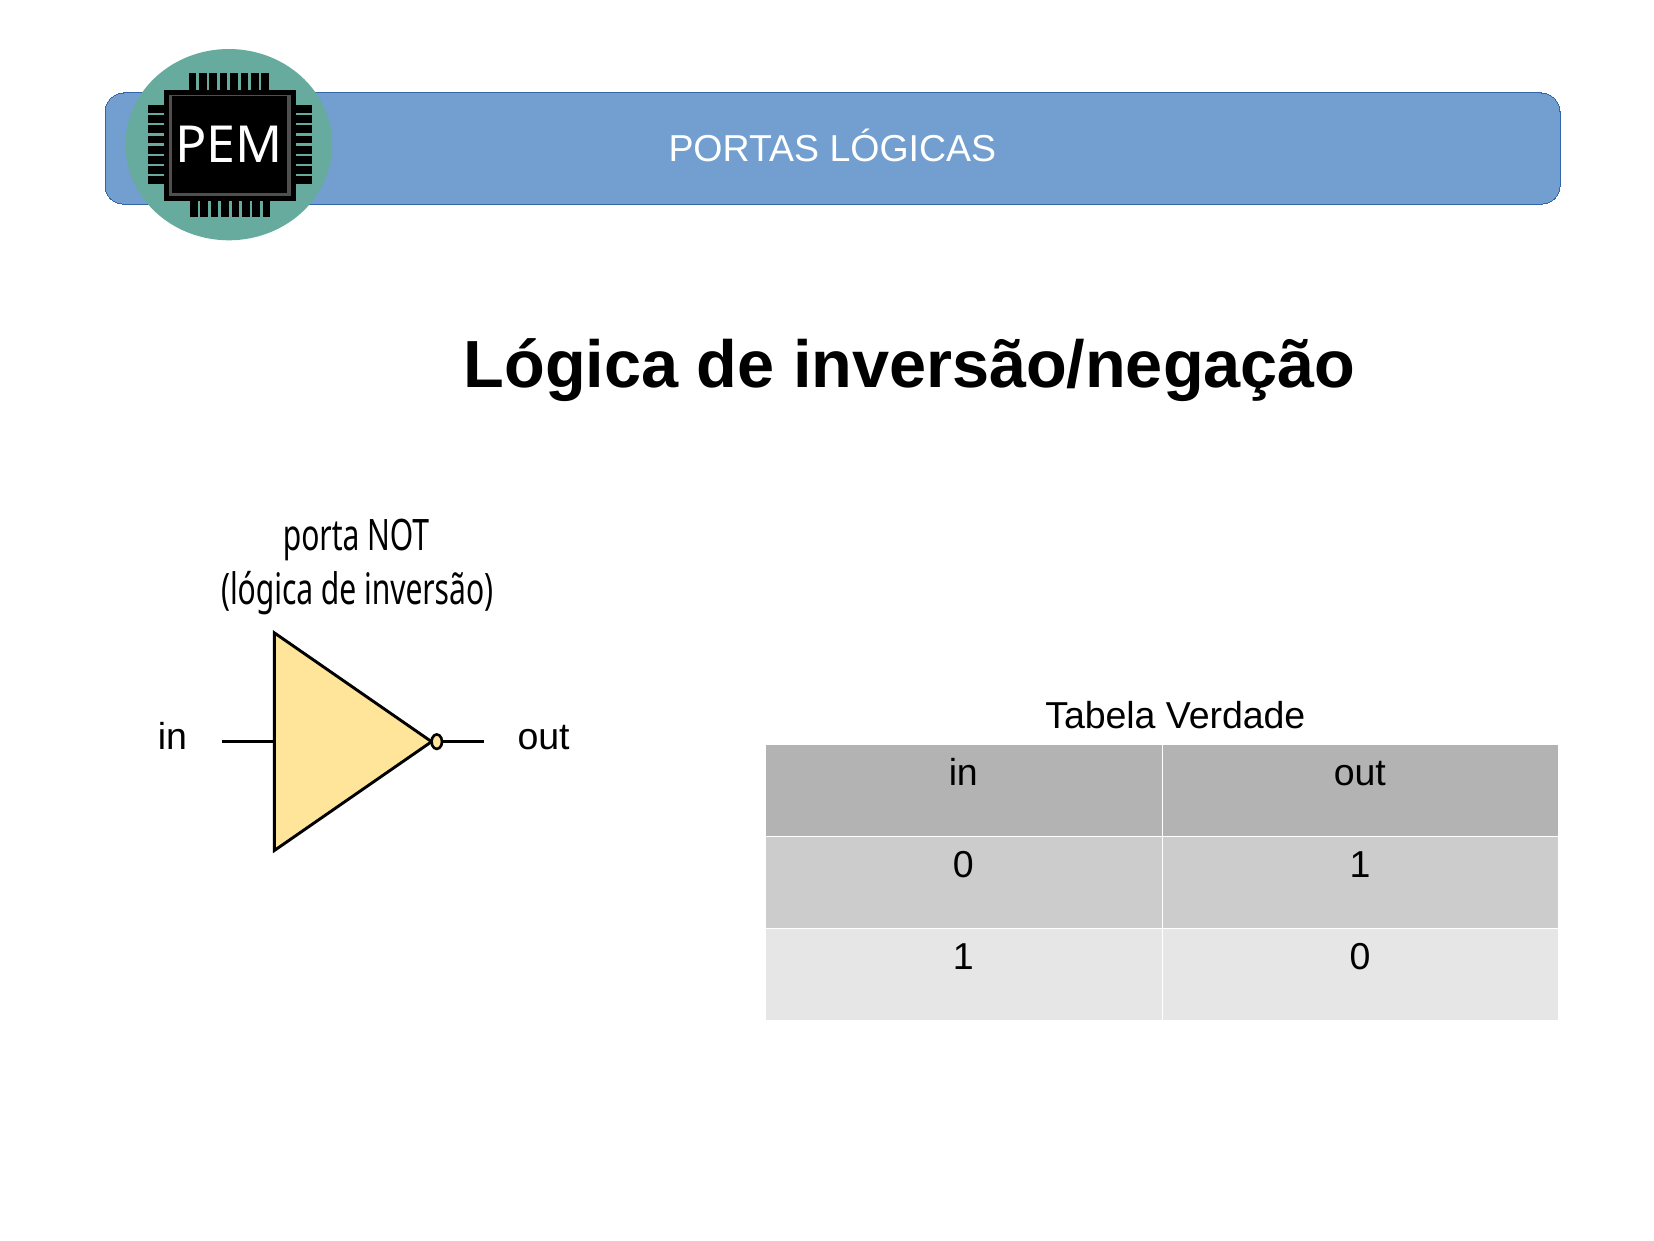

PORTAS LÓGICAS
Lógica de inversão/negação
Tabela Verdade
in
out
| in | out |
| --- | --- |
| 0 | 1 |
| 1 | 0 |